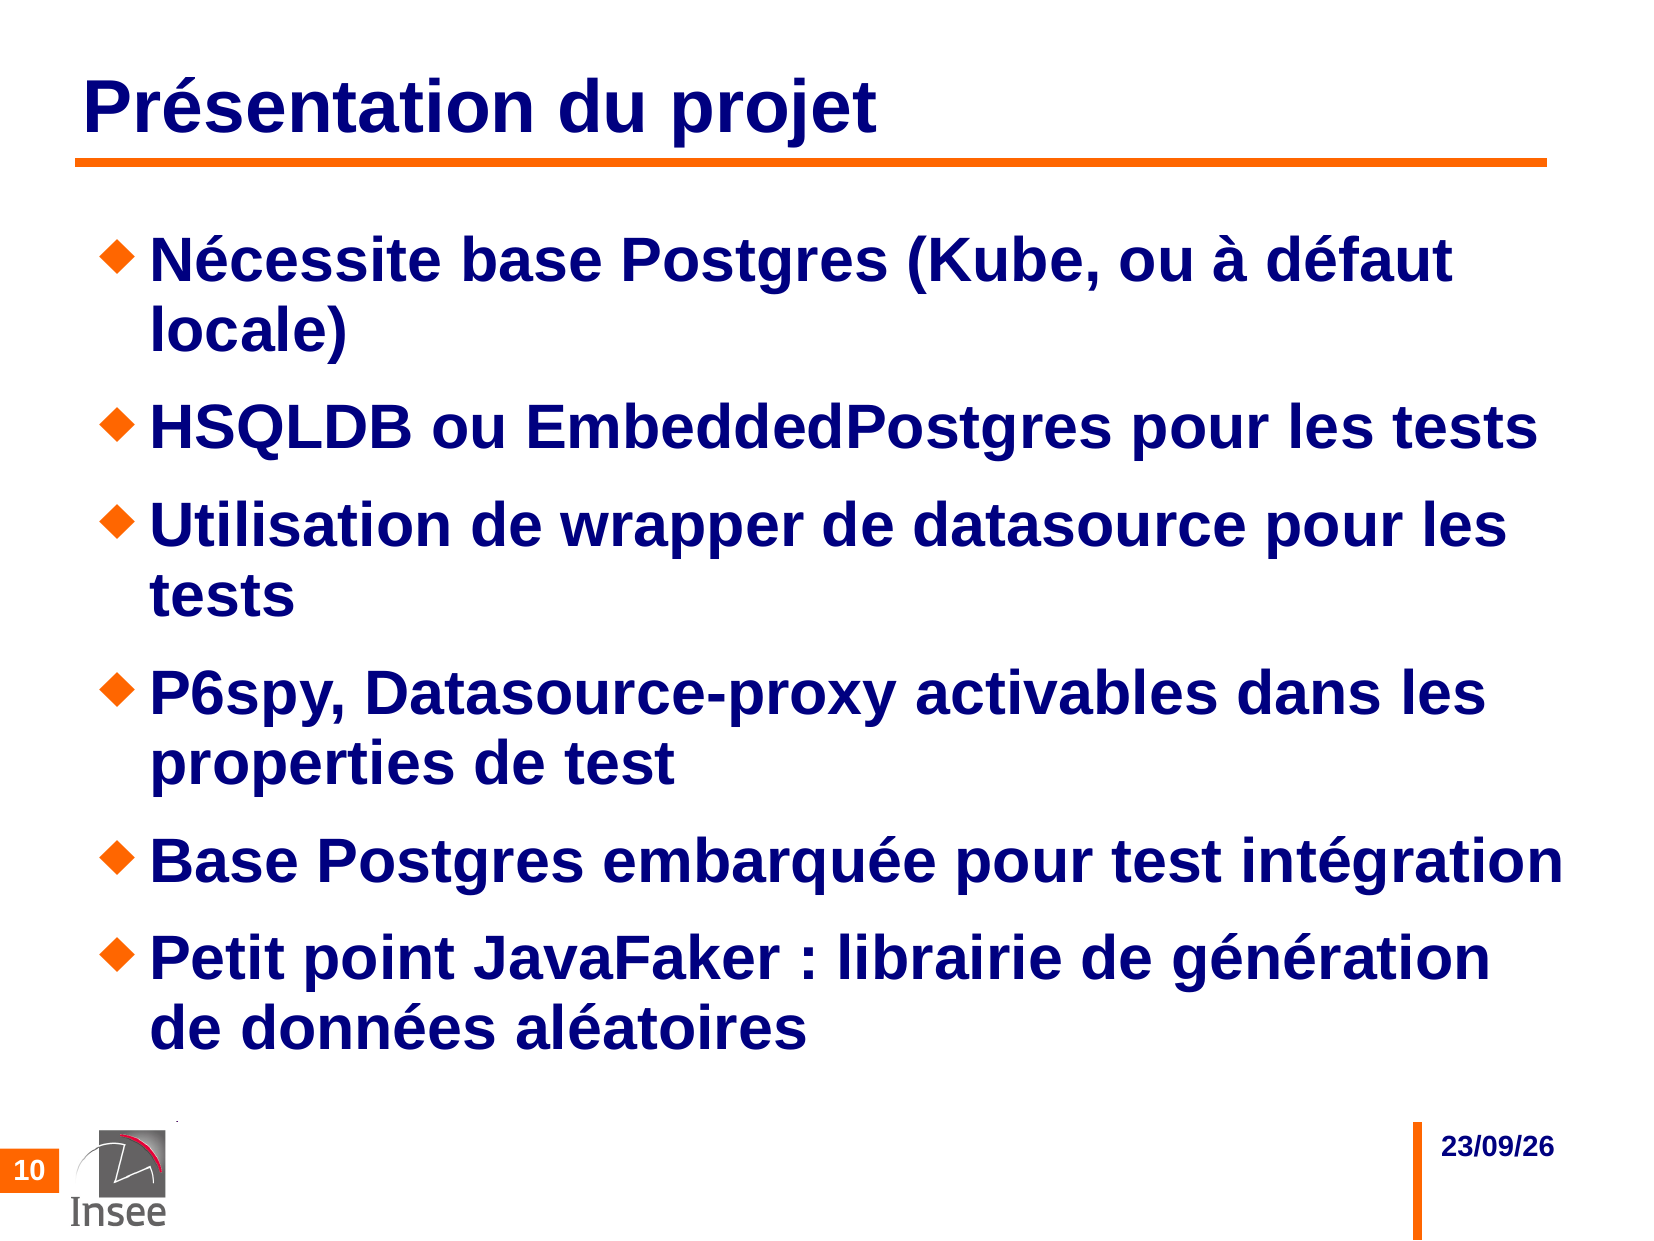

# Présentation du projet
Nécessite base Postgres (Kube, ou à défaut locale)
HSQLDB ou EmbeddedPostgres pour les tests
Utilisation de wrapper de datasource pour les tests
P6spy, Datasource-proxy activables dans les properties de test
Base Postgres embarquée pour test intégration
Petit point JavaFaker : librairie de génération de données aléatoires
10